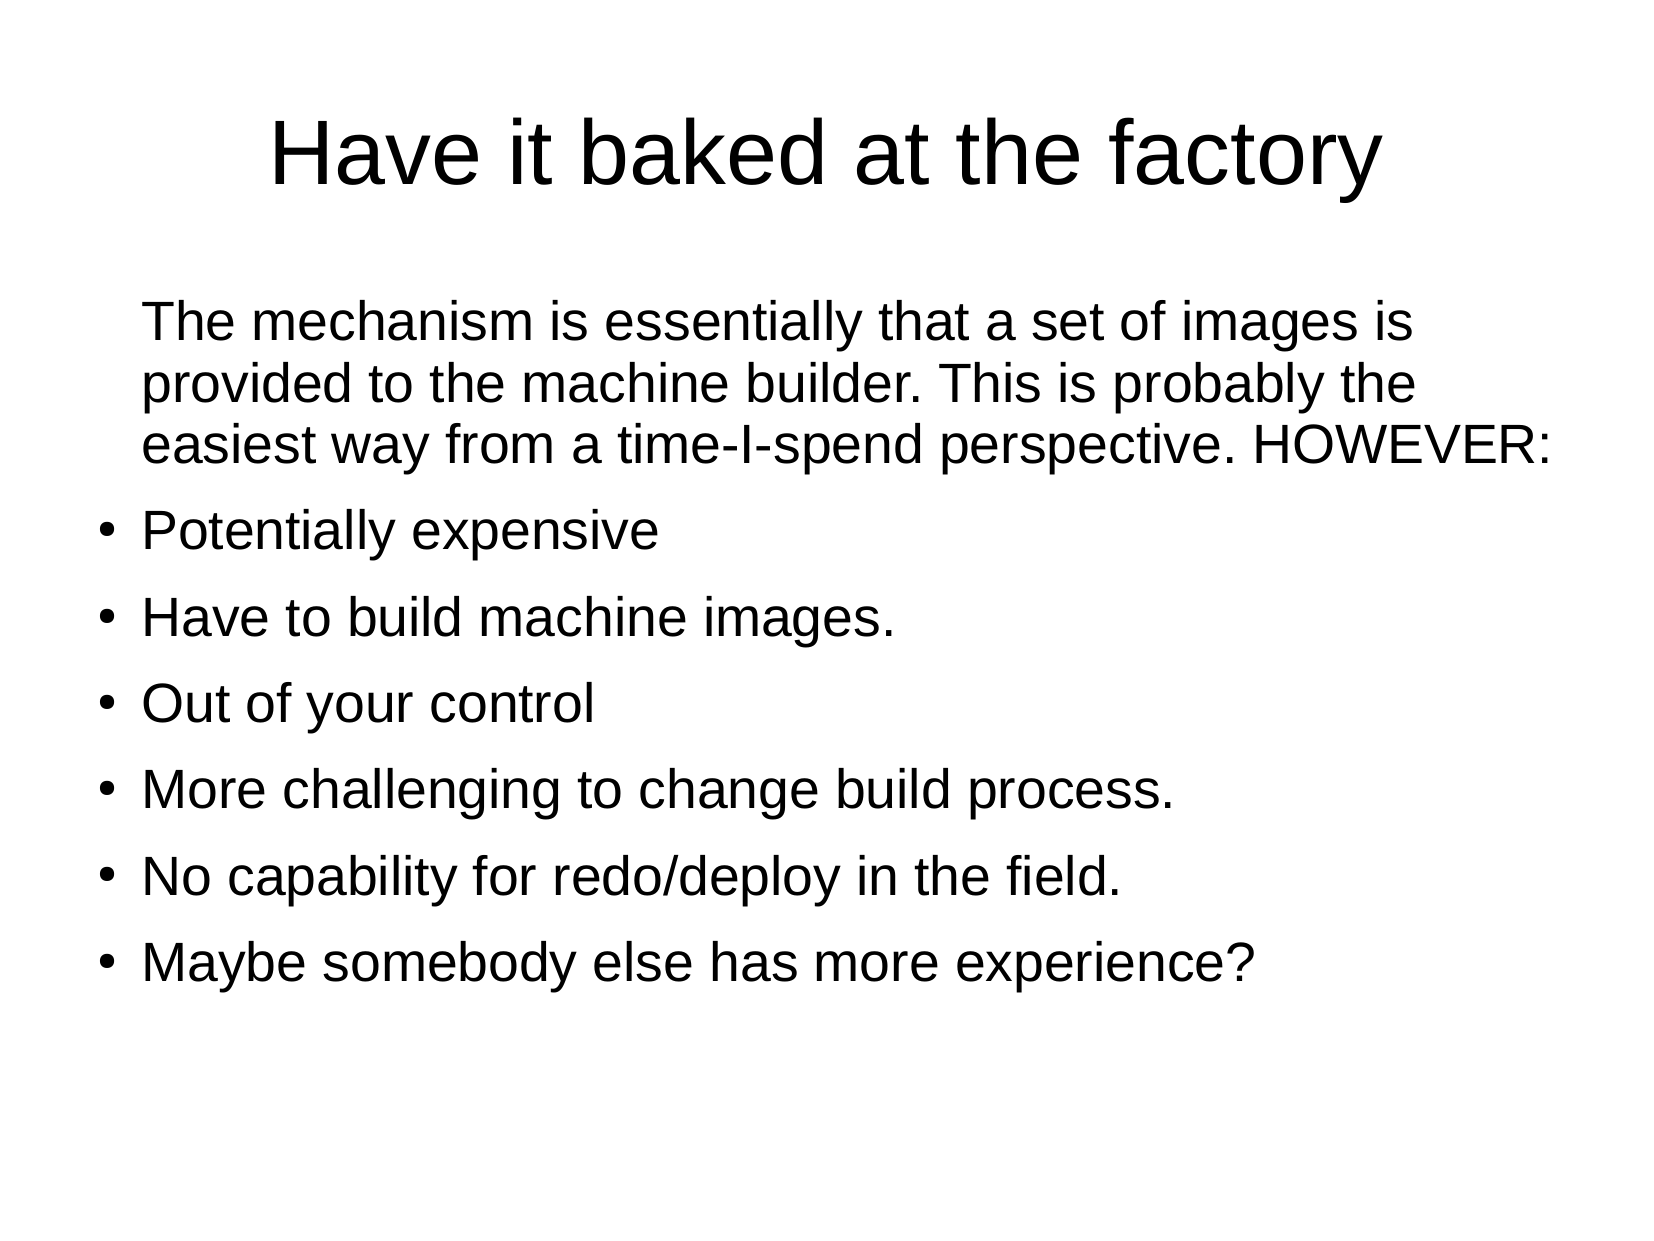

# Have it baked at the factory
The mechanism is essentially that a set of images is provided to the machine builder. This is probably the easiest way from a time-I-spend perspective. HOWEVER:
Potentially expensive
Have to build machine images.
Out of your control
More challenging to change build process.
No capability for redo/deploy in the field.
Maybe somebody else has more experience?